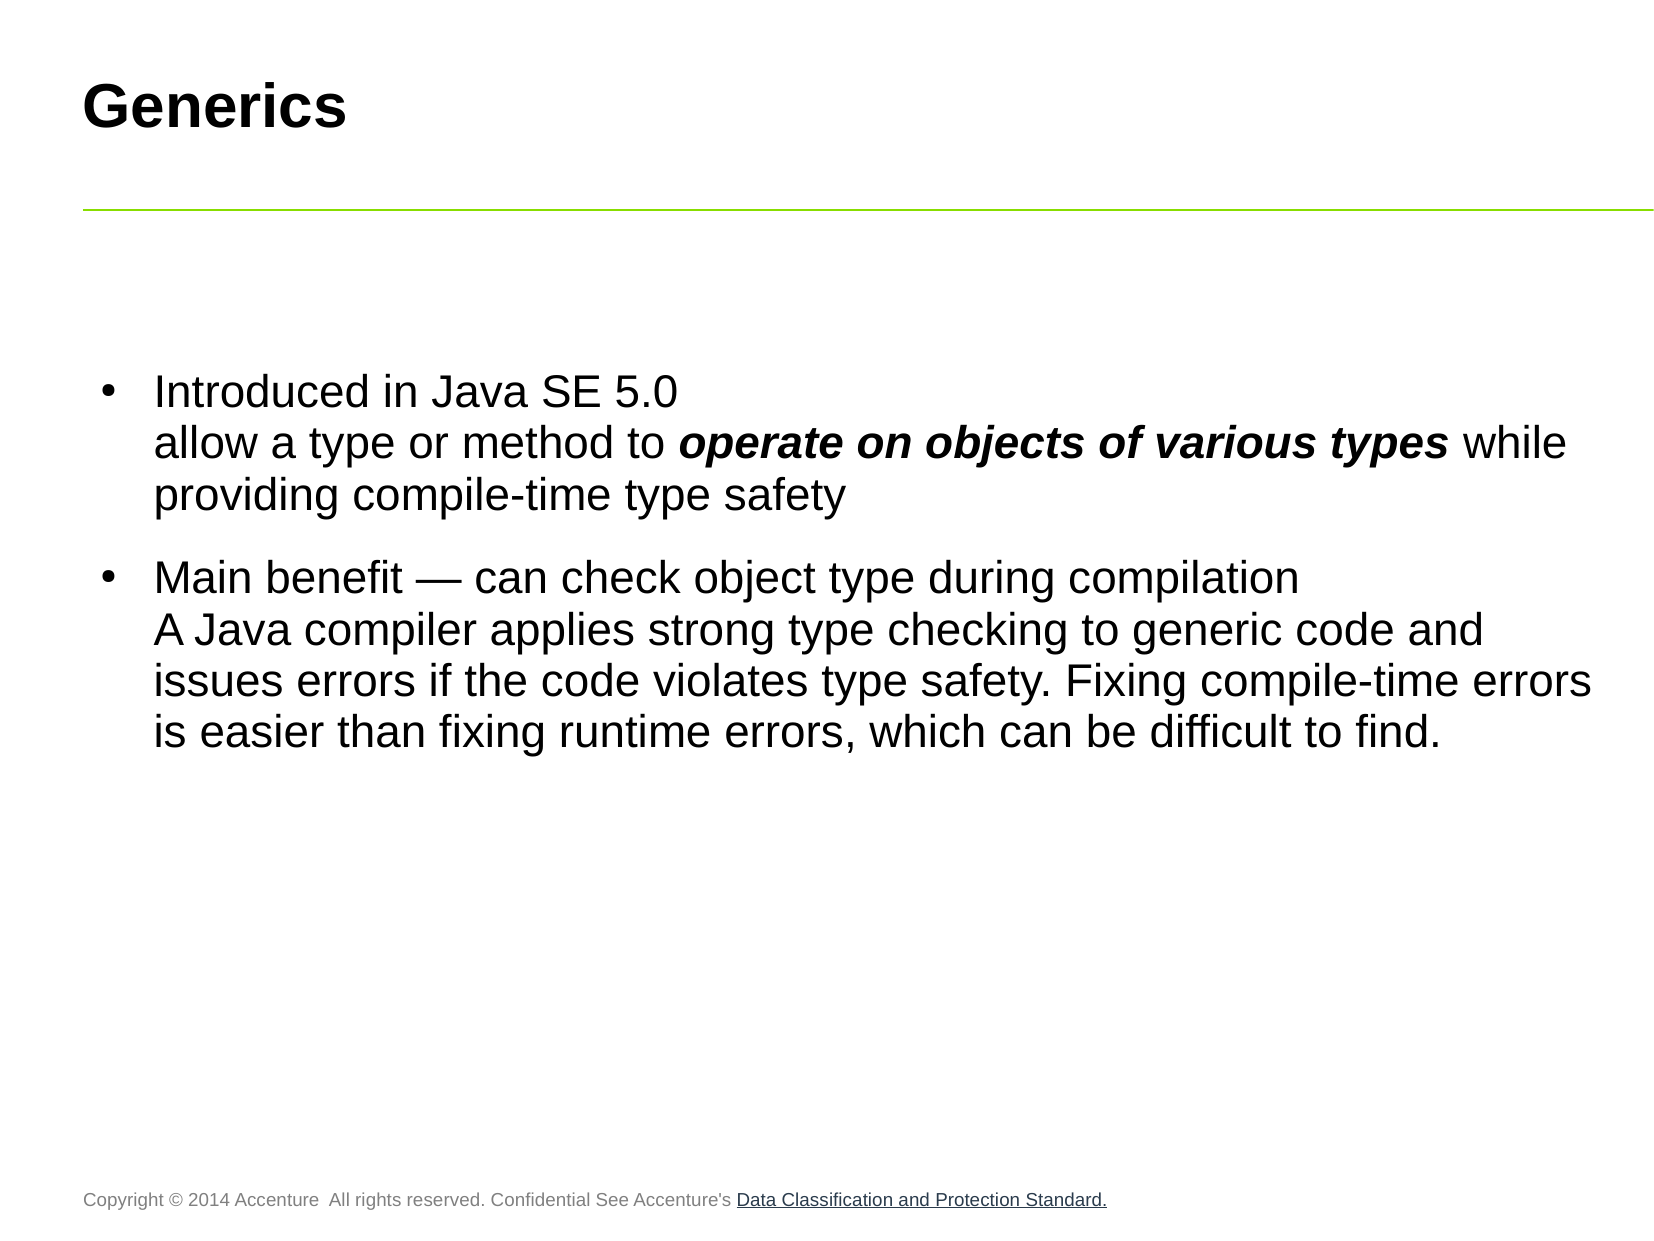

# Generics
Introduced in Java SE 5.0
allow a type or method to operate on objects of various types while providing compile-time type safety
Main benefit — can check object type during compilation
A Java compiler applies strong type checking to generic code and issues errors if the code violates type safety. Fixing compile-time errors is easier than fixing runtime errors, which can be difficult to find.